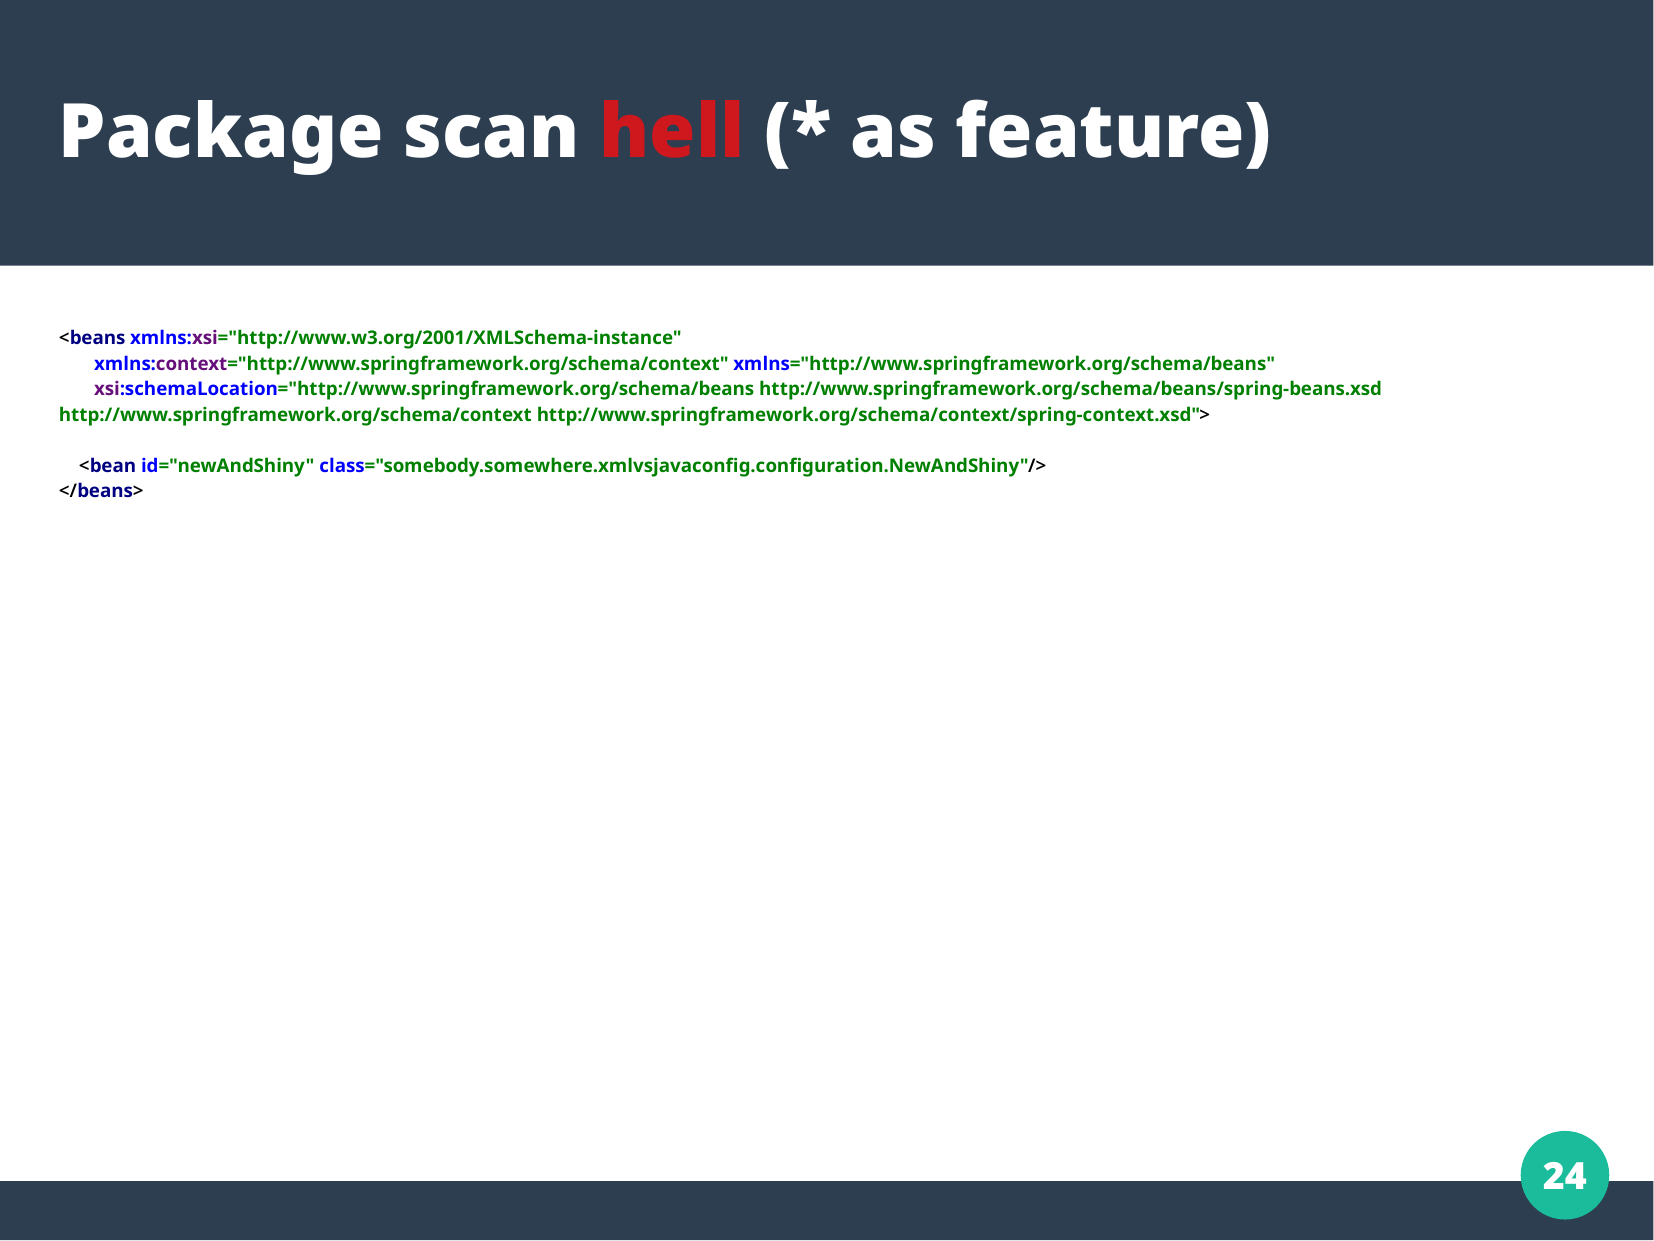

# Package scan hell (* as feature)
<beans xmlns:xsi="http://www.w3.org/2001/XMLSchema-instance"
 xmlns:context="http://www.springframework.org/schema/context" xmlns="http://www.springframework.org/schema/beans"
 xsi:schemaLocation="http://www.springframework.org/schema/beans http://www.springframework.org/schema/beans/spring-beans.xsd http://www.springframework.org/schema/context http://www.springframework.org/schema/context/spring-context.xsd">
 <bean id="newAndShiny" class="somebody.somewhere.xmlvsjavaconfig.configuration.NewAndShiny"/>
</beans>
24